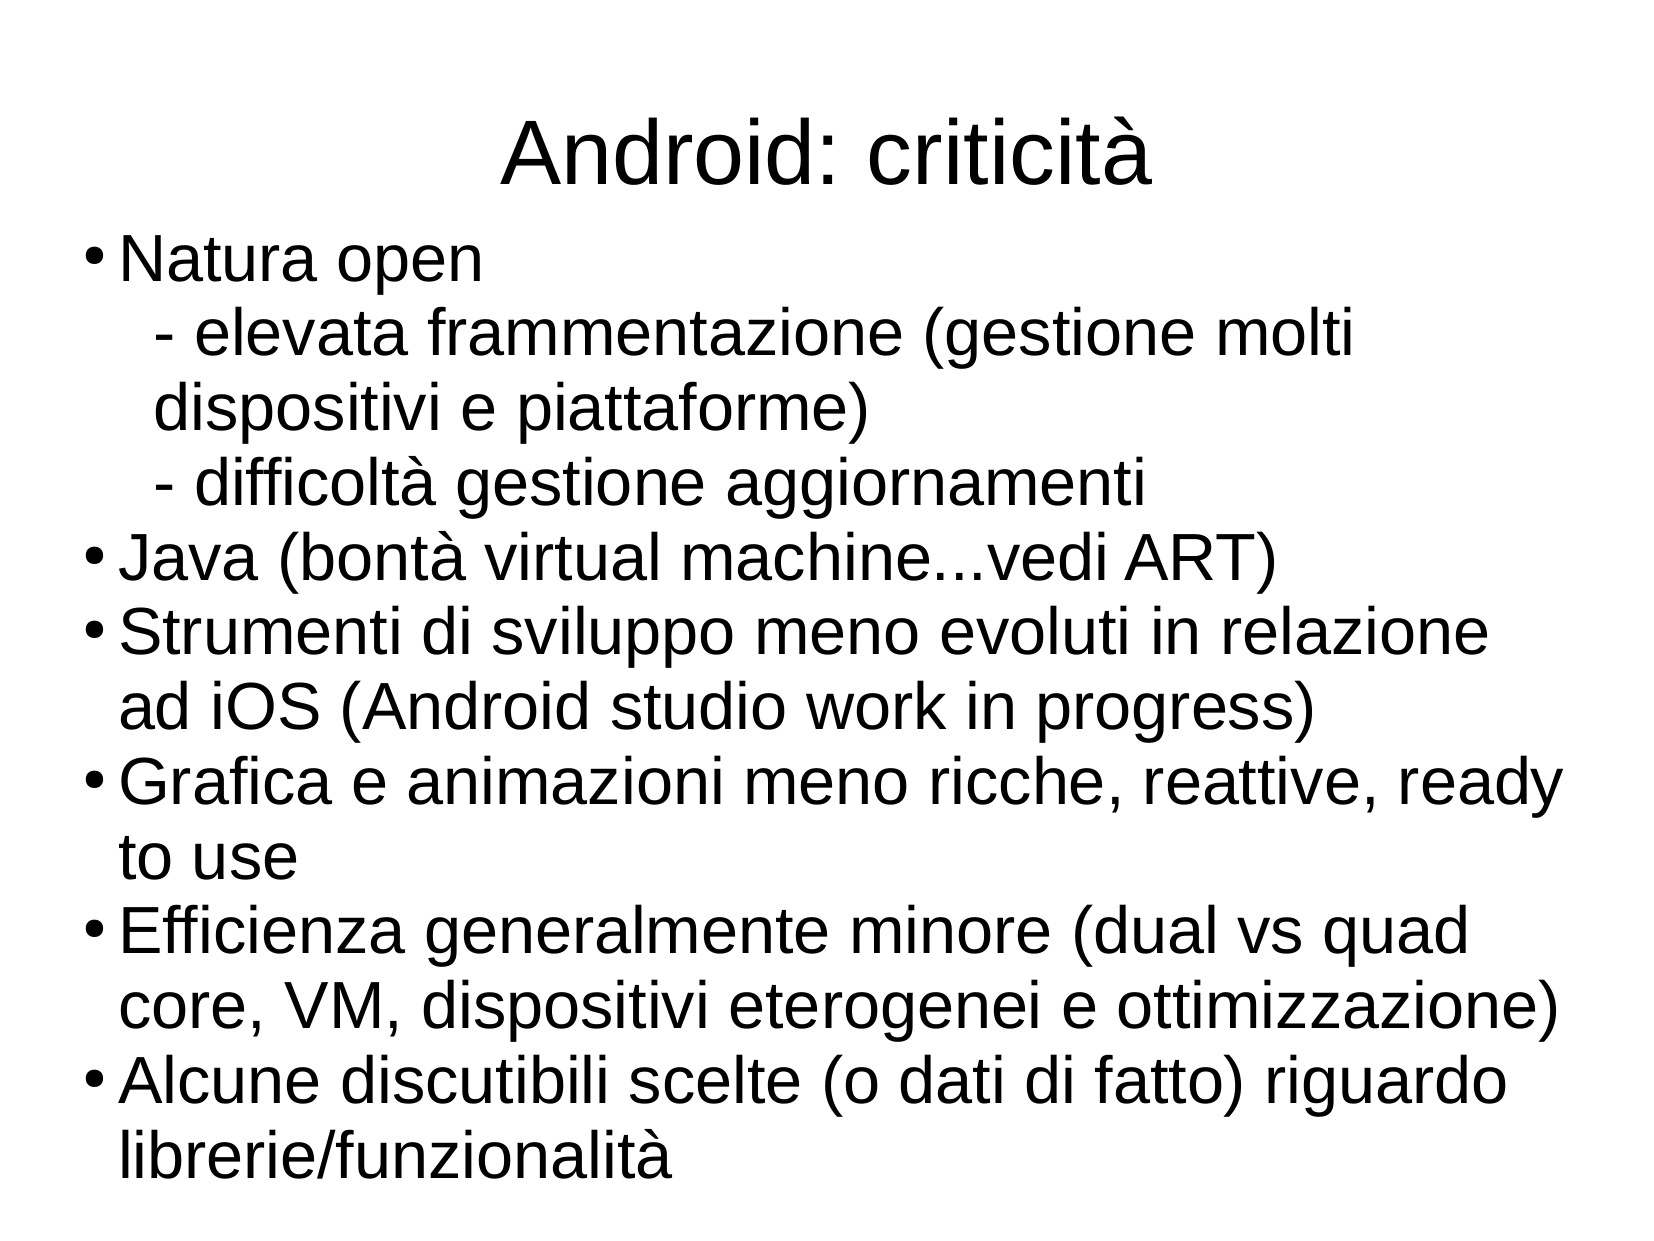

# Android: criticità
Natura open
- elevata frammentazione (gestione molti dispositivi e piattaforme)
- difficoltà gestione aggiornamenti
Java (bontà virtual machine...vedi ART)
Strumenti di sviluppo meno evoluti in relazione ad iOS (Android studio work in progress)
Grafica e animazioni meno ricche, reattive, ready to use
Efficienza generalmente minore (dual vs quad core, VM, dispositivi eterogenei e ottimizzazione)
Alcune discutibili scelte (o dati di fatto) riguardo librerie/funzionalità